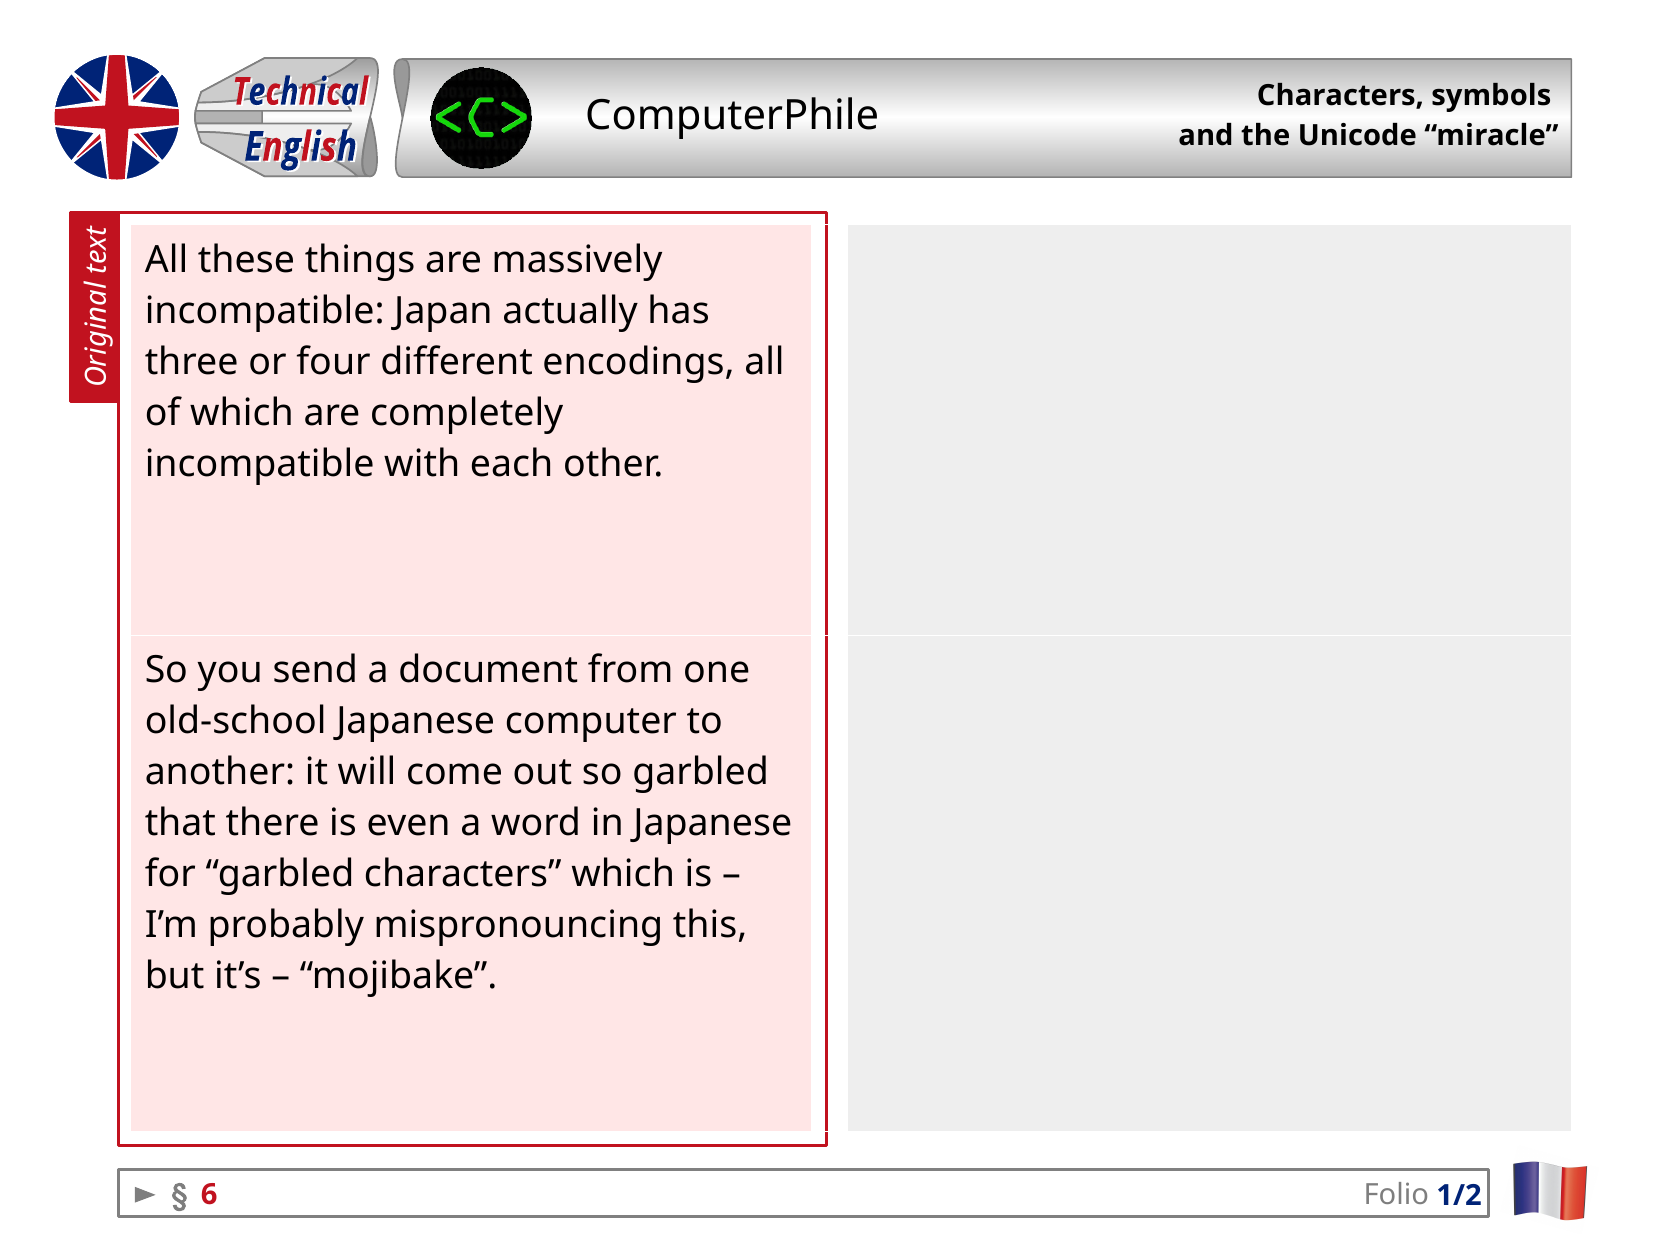

#
| All these things are massively incompatible: Japan actually has three or four different encodings, all of which are completely incompatible with each other. | | |
| --- | --- | --- |
| So you send a document from one old-school Japanese computer to another: it will come out so garbled that there is even a word in Japanese for “garbled characters” which is – I’m probably mispronouncing this, but it’s – “mojibake”. | | |
6
1/2